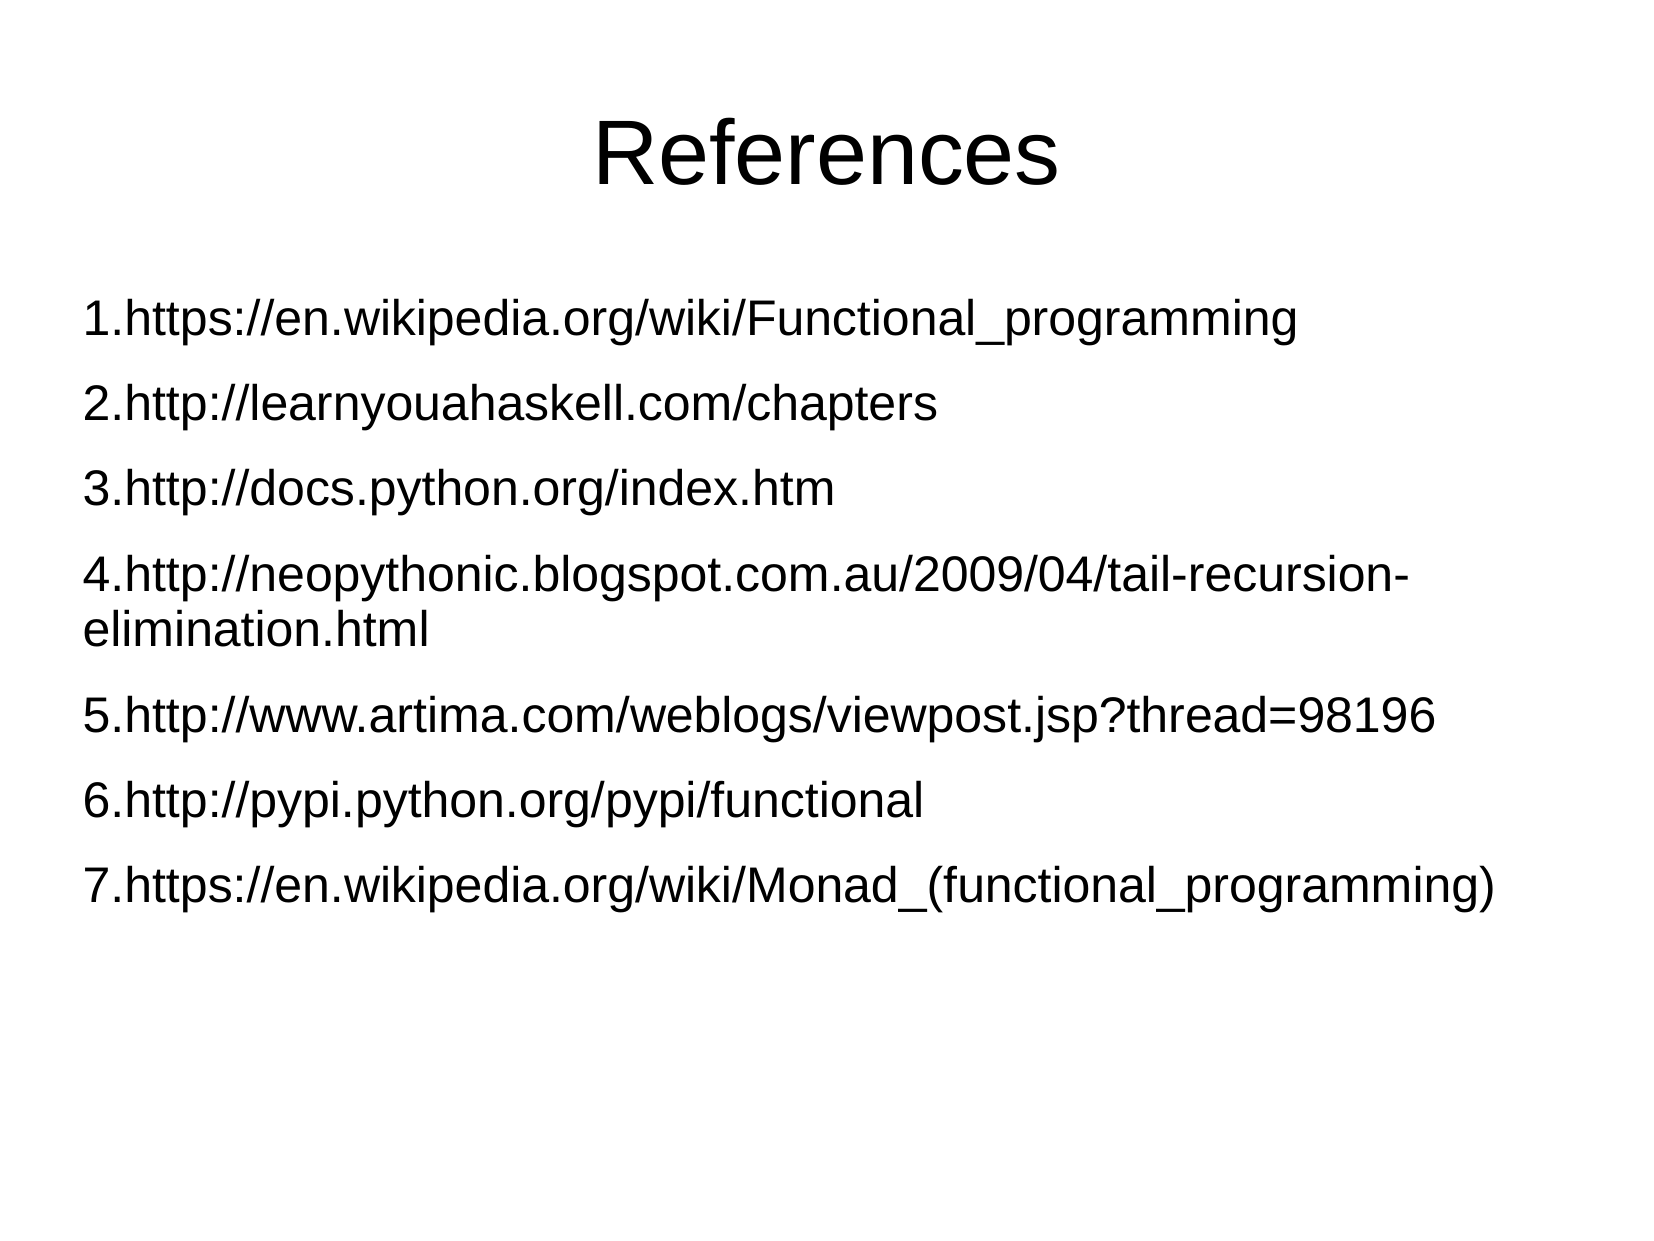

# References
https://en.wikipedia.org/wiki/Functional_programming
http://learnyouahaskell.com/chapters
http://docs.python.org/index.htm
http://neopythonic.blogspot.com.au/2009/04/tail-recursion-elimination.html
http://www.artima.com/weblogs/viewpost.jsp?thread=98196
http://pypi.python.org/pypi/functional
https://en.wikipedia.org/wiki/Monad_(functional_programming)